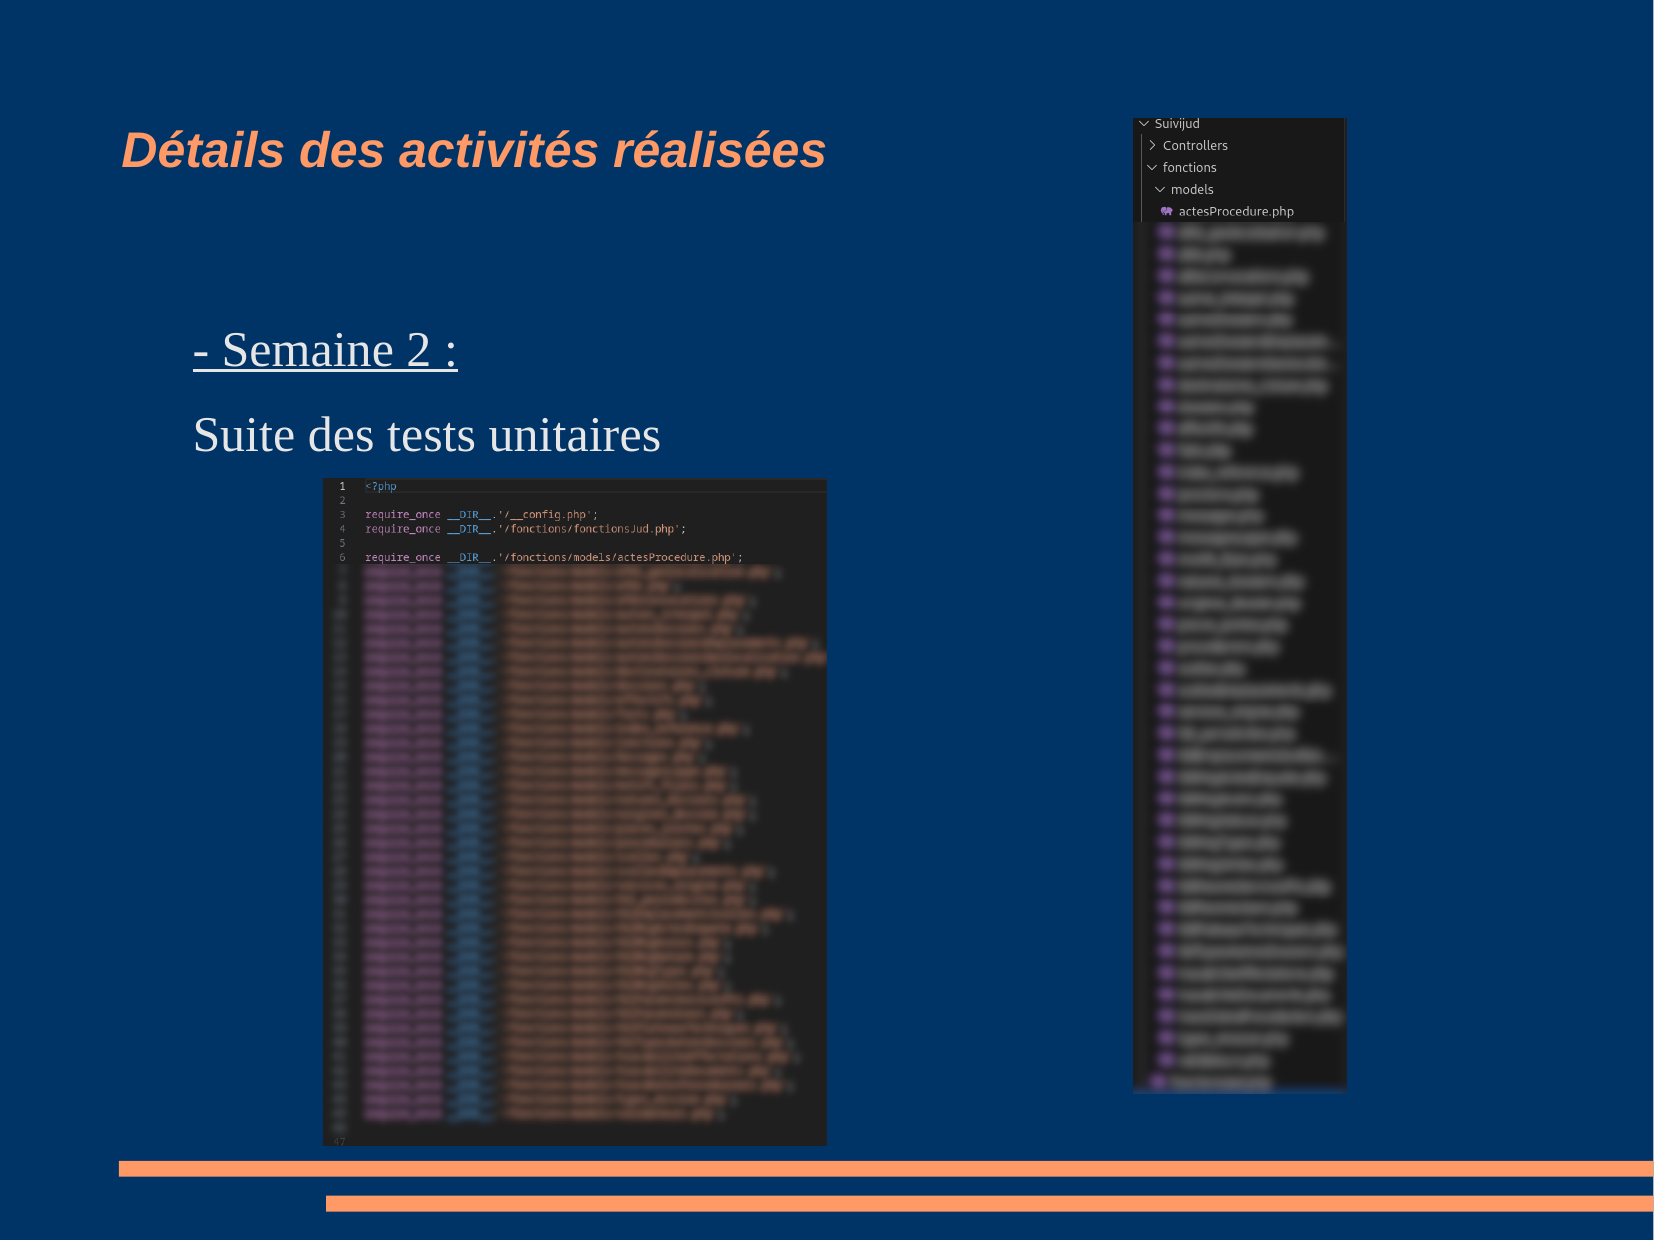

# Détails des activités réalisées
- Semaine 2 :
Suite des tests unitaires